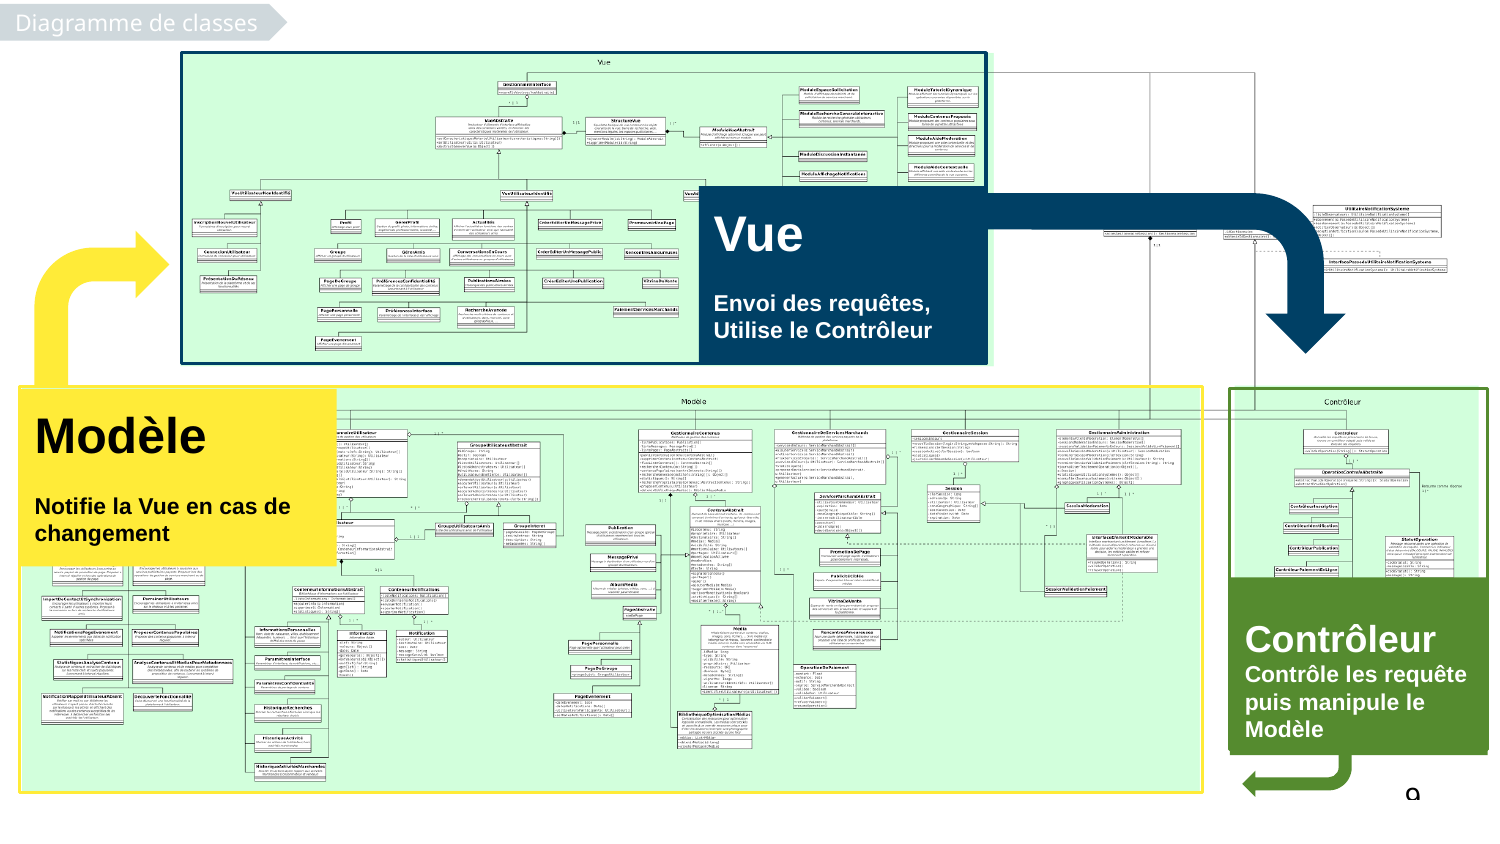

Diagramme de classes
# Diagramme de classe
Vue
Envoi des requêtes, Utilise le Contrôleur
Modèle
Notifie la Vue en cas de changement
Contrôleur
Contrôle les requête puis manipule le Modèle